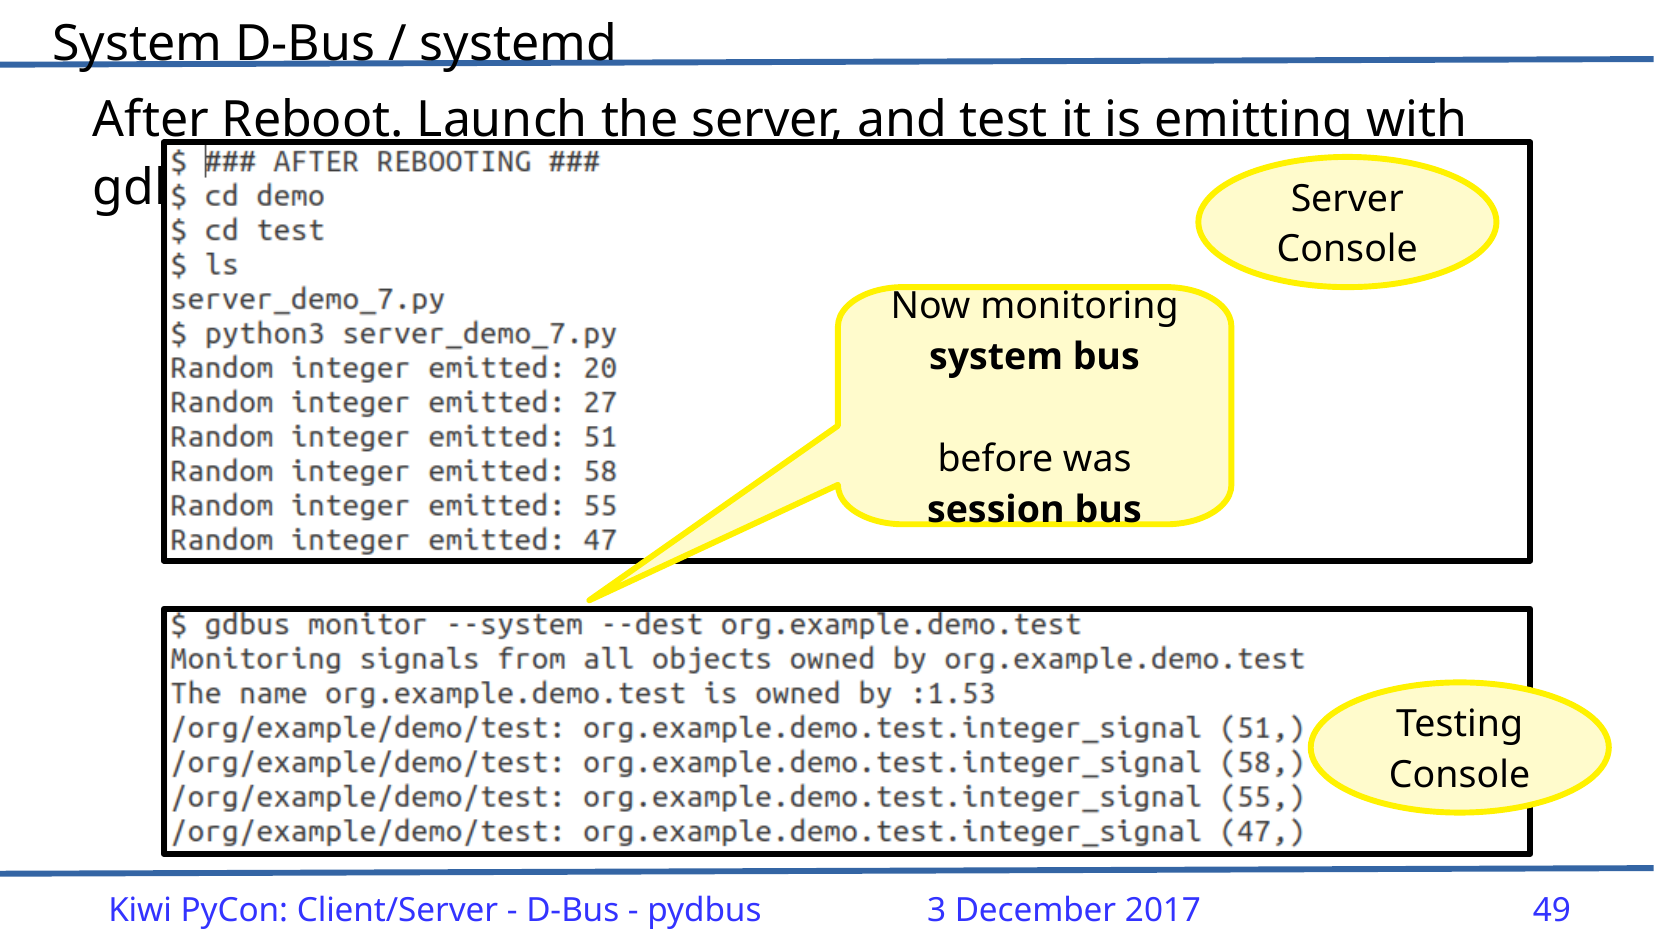

System D-Bus / systemd
After Reboot. Launch the server, and test it is emitting with gdbus-tool
Server Console
Now monitoring system bus
before was session bus
Testing Console
Kiwi PyCon: Client/Server - D-Bus - pydbus
3 December 2017
49